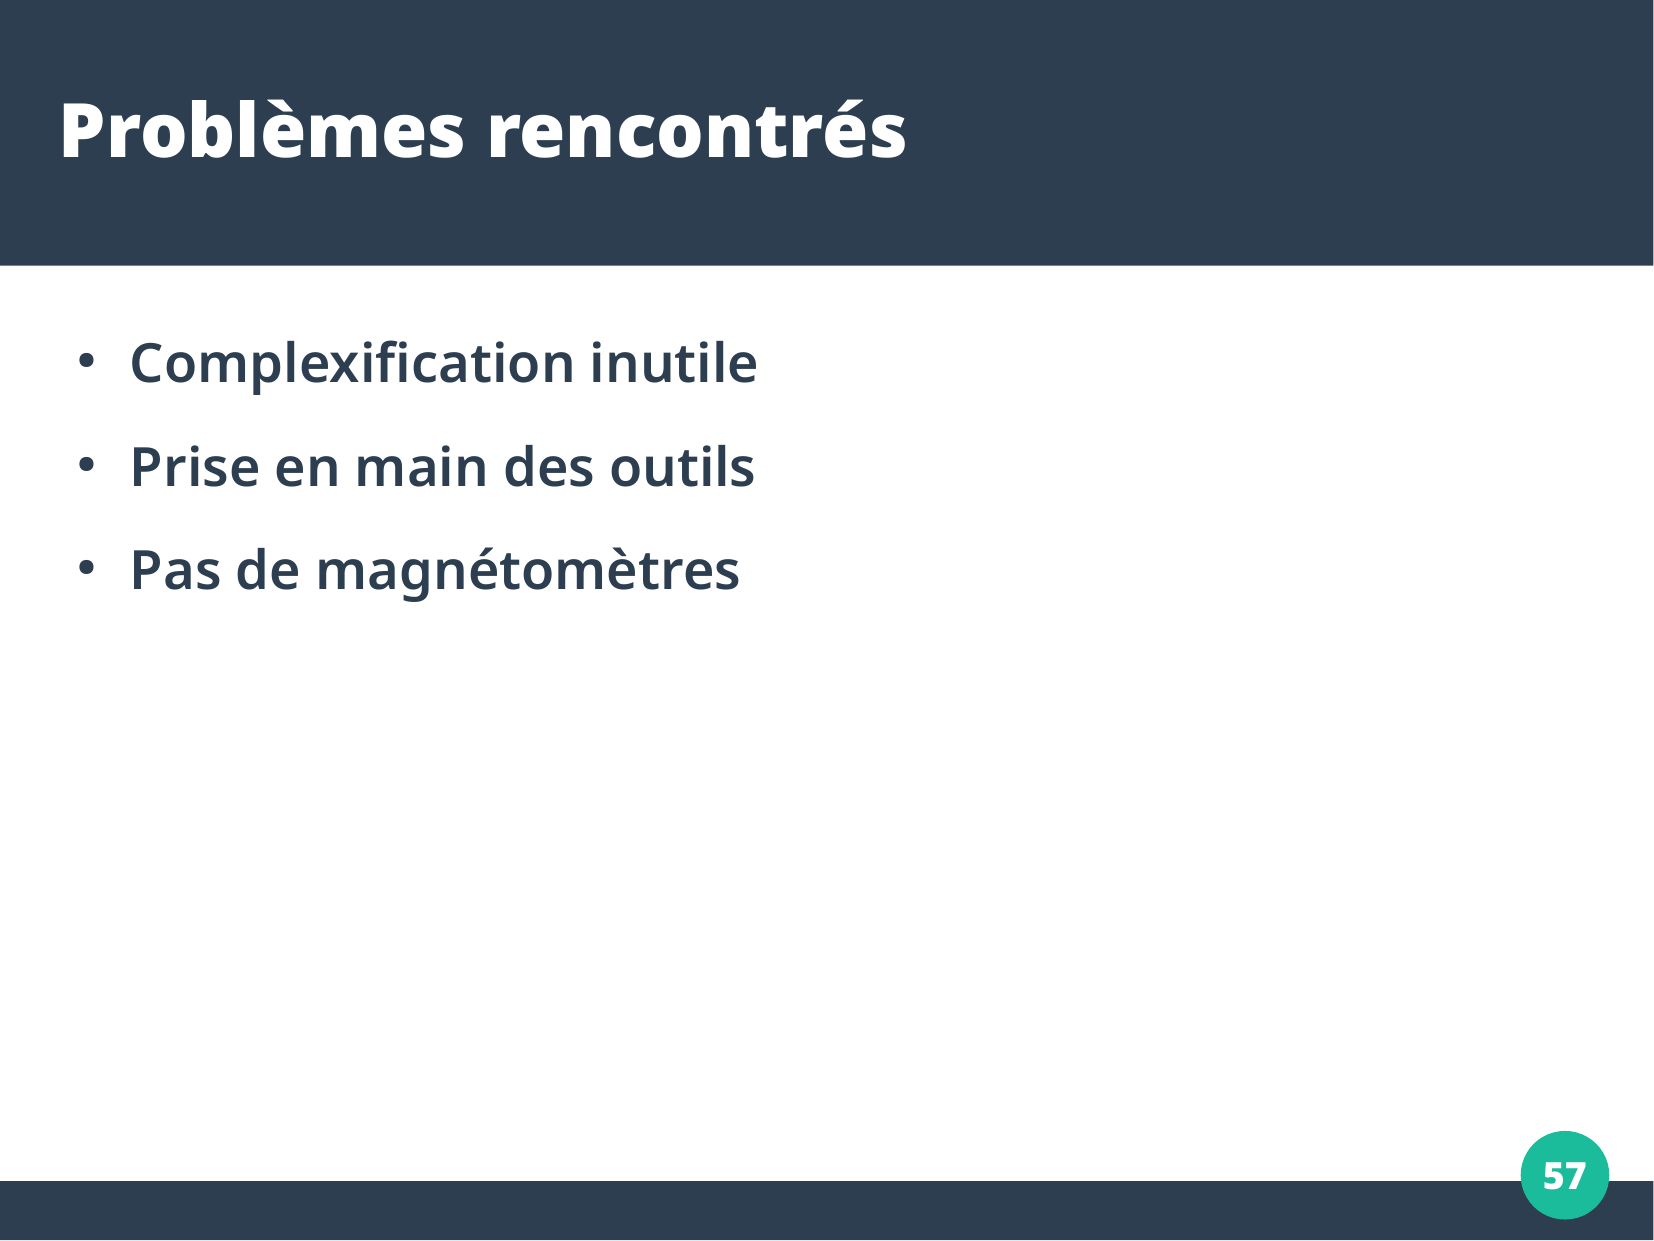

# Problèmes rencontrés
Complexification inutile
Prise en main des outils
Pas de magnétomètres
57